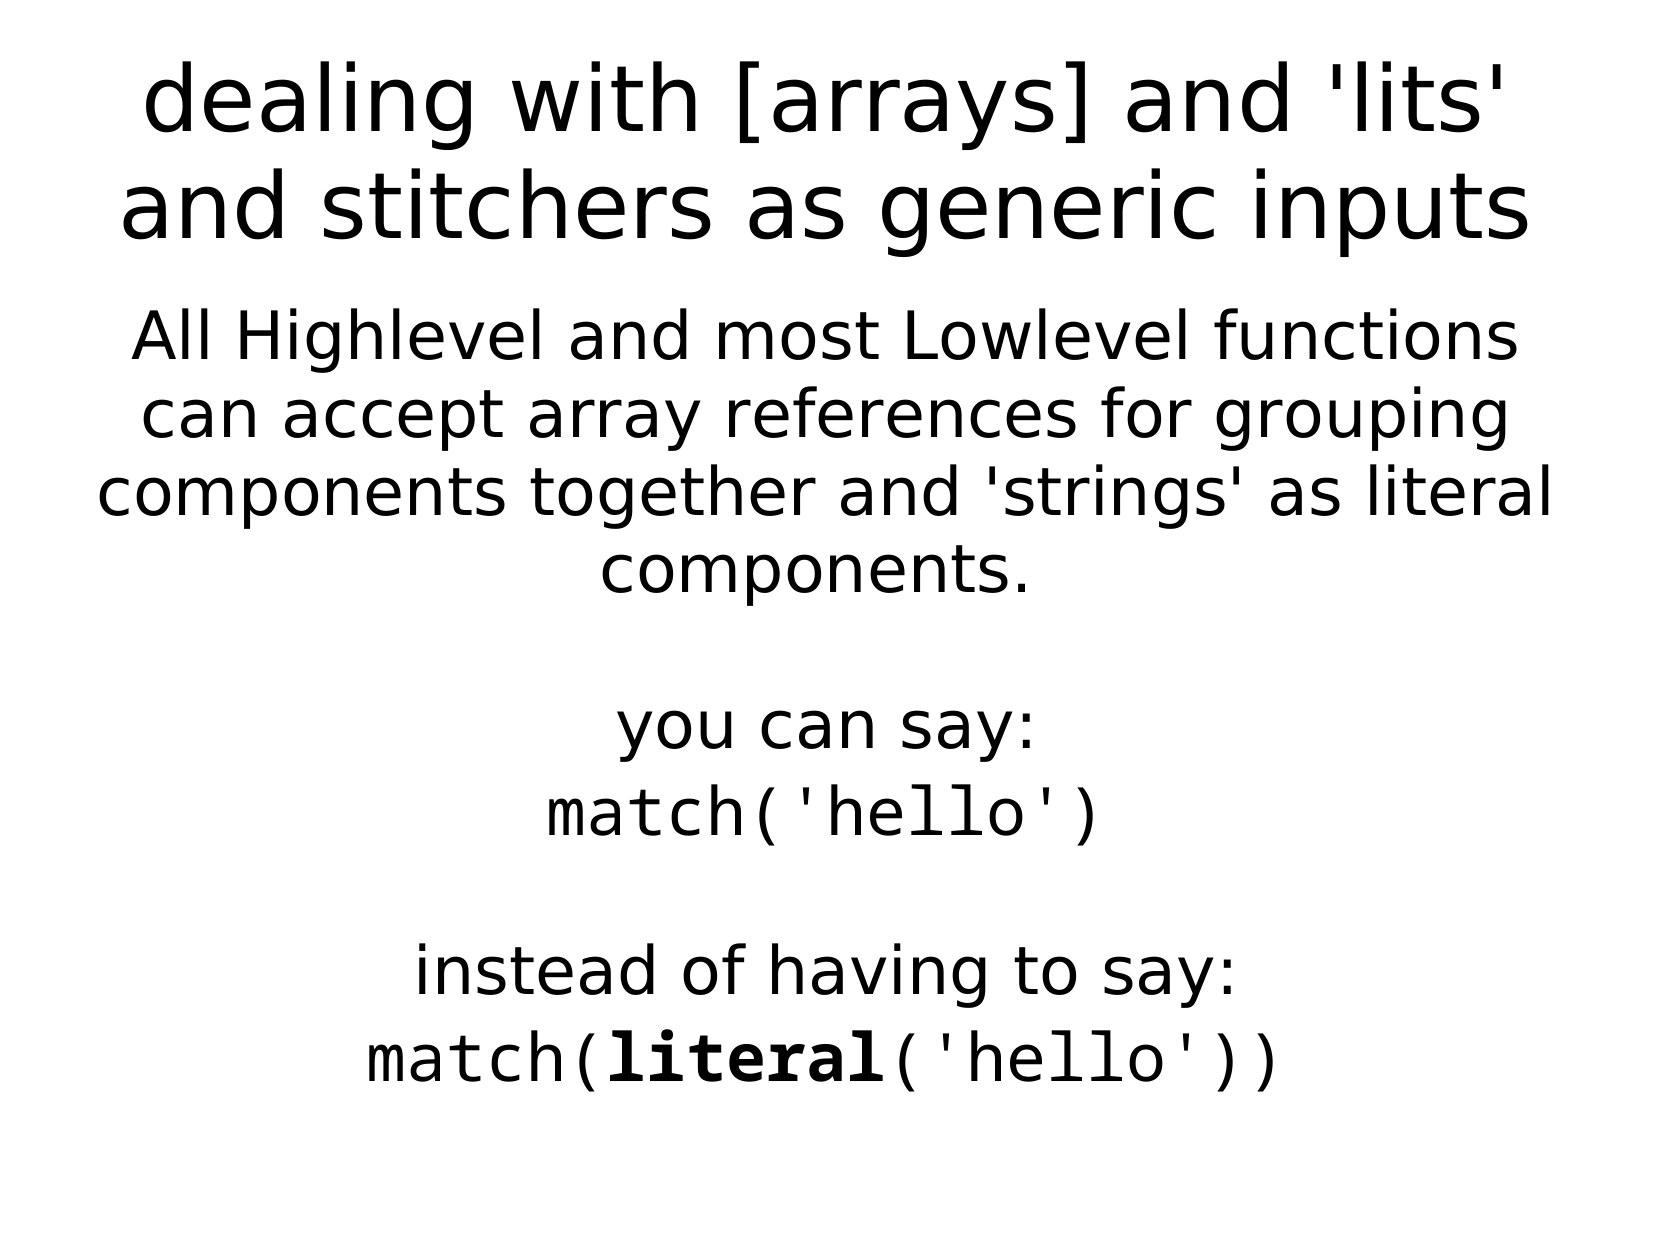

# dealing with [arrays] and 'lits' and stitchers as generic inputs
All Highlevel and most Lowlevel functions can accept array references for grouping components together and 'strings' as literal components.
you can say:
match('hello')
instead of having to say:
match(literal('hello'))